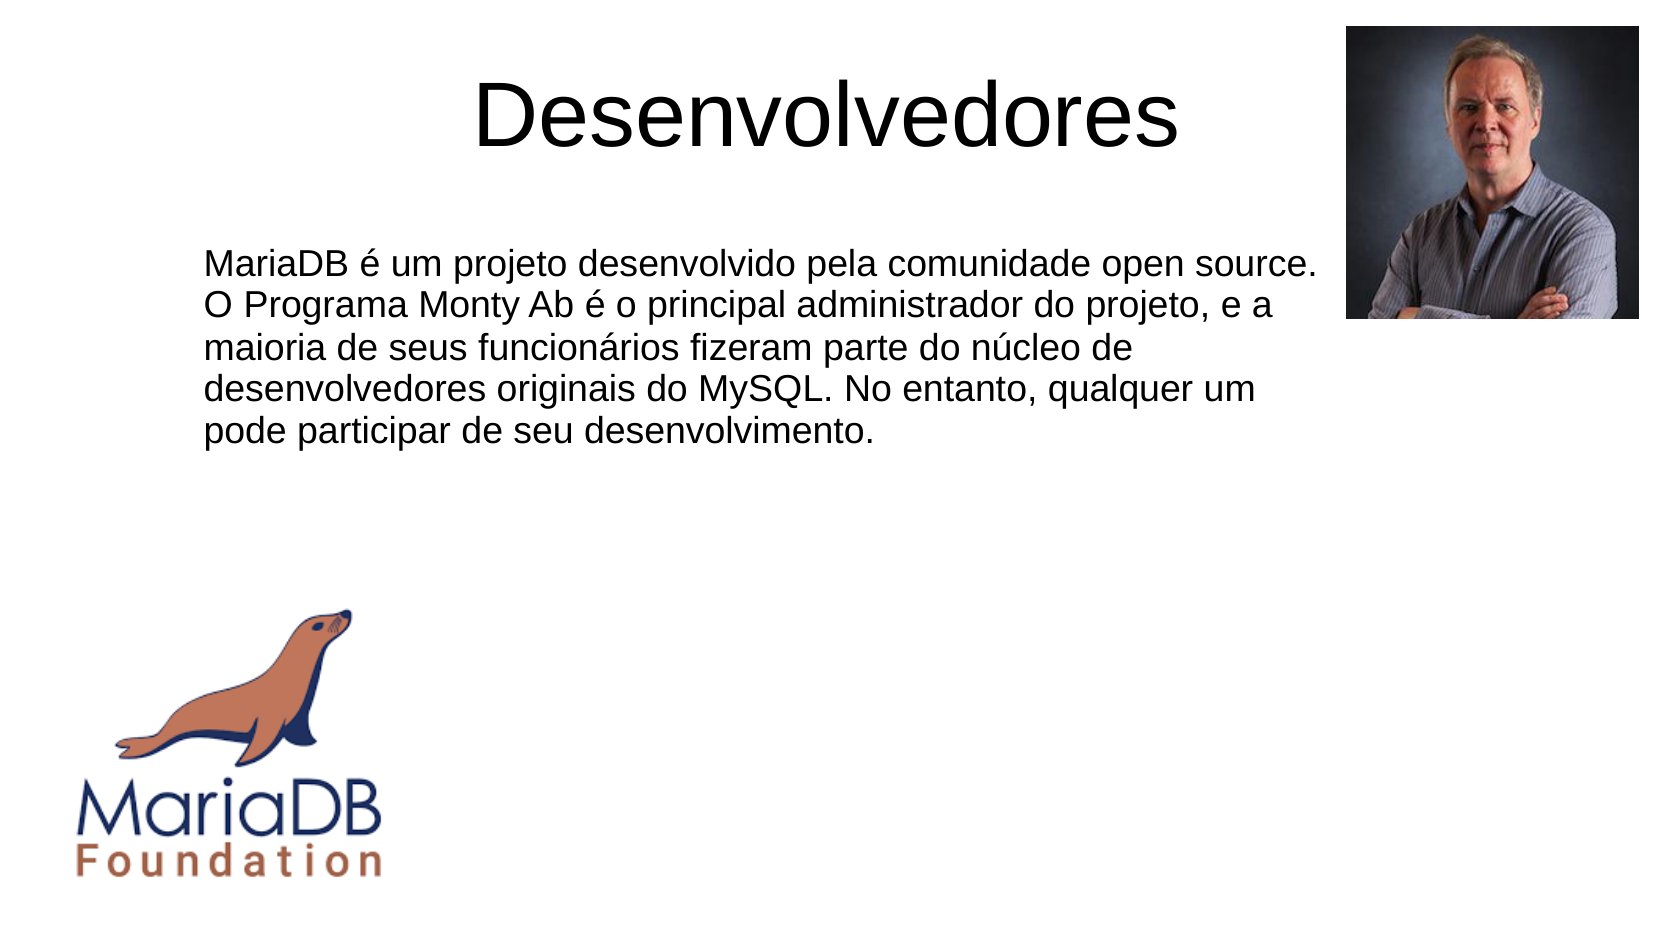

# Desenvolvedores
MariaDB é um projeto desenvolvido pela comunidade open source. O Programa Monty Ab é o principal administrador do projeto, e a maioria de seus funcionários fizeram parte do núcleo de desenvolvedores originais do MySQL. No entanto, qualquer um pode participar de seu desenvolvimento.